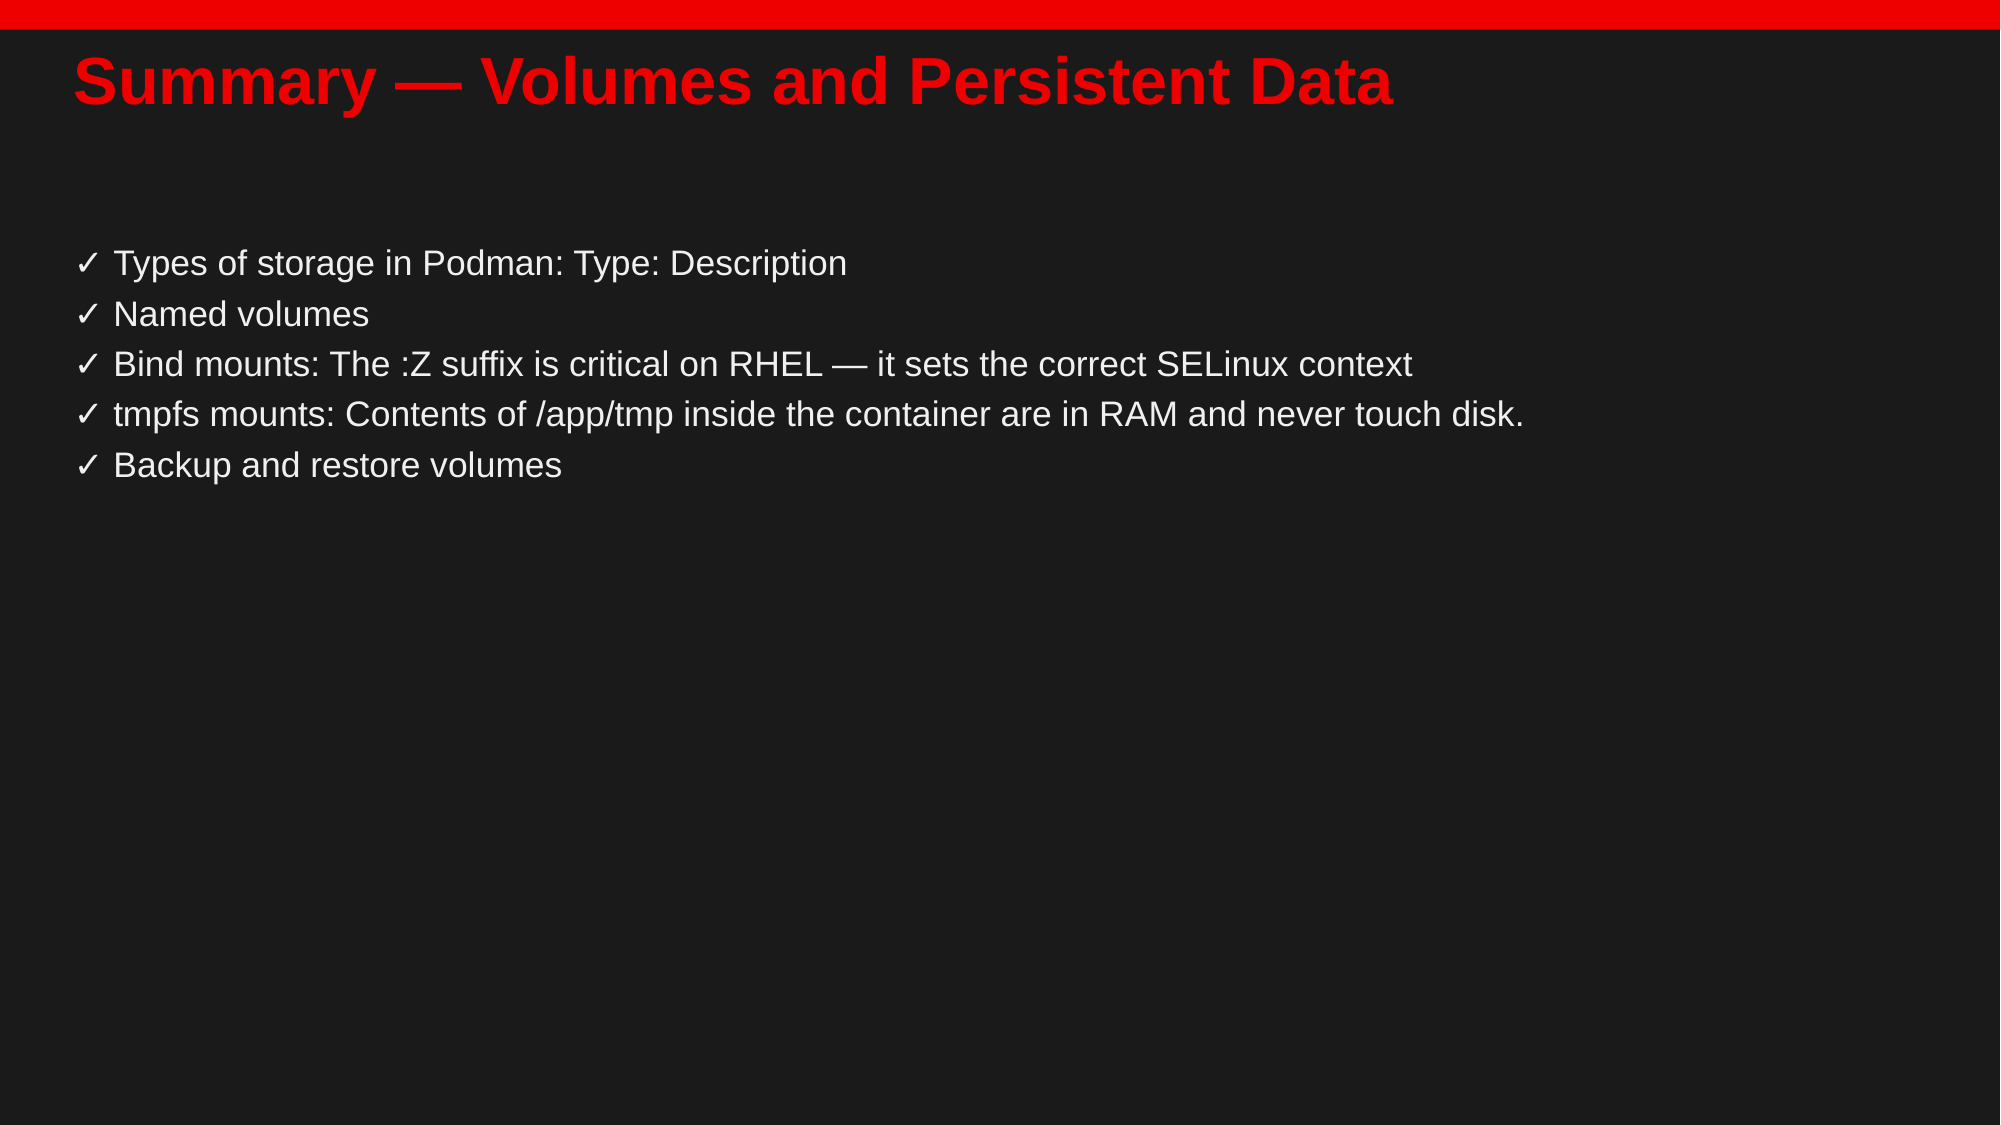

Summary — Volumes and Persistent Data
✓ Types of storage in Podman: Type: Description
✓ Named volumes
✓ Bind mounts: The :Z suffix is critical on RHEL — it sets the correct SELinux context
✓ tmpfs mounts: Contents of /app/tmp inside the container are in RAM and never touch disk.
✓ Backup and restore volumes